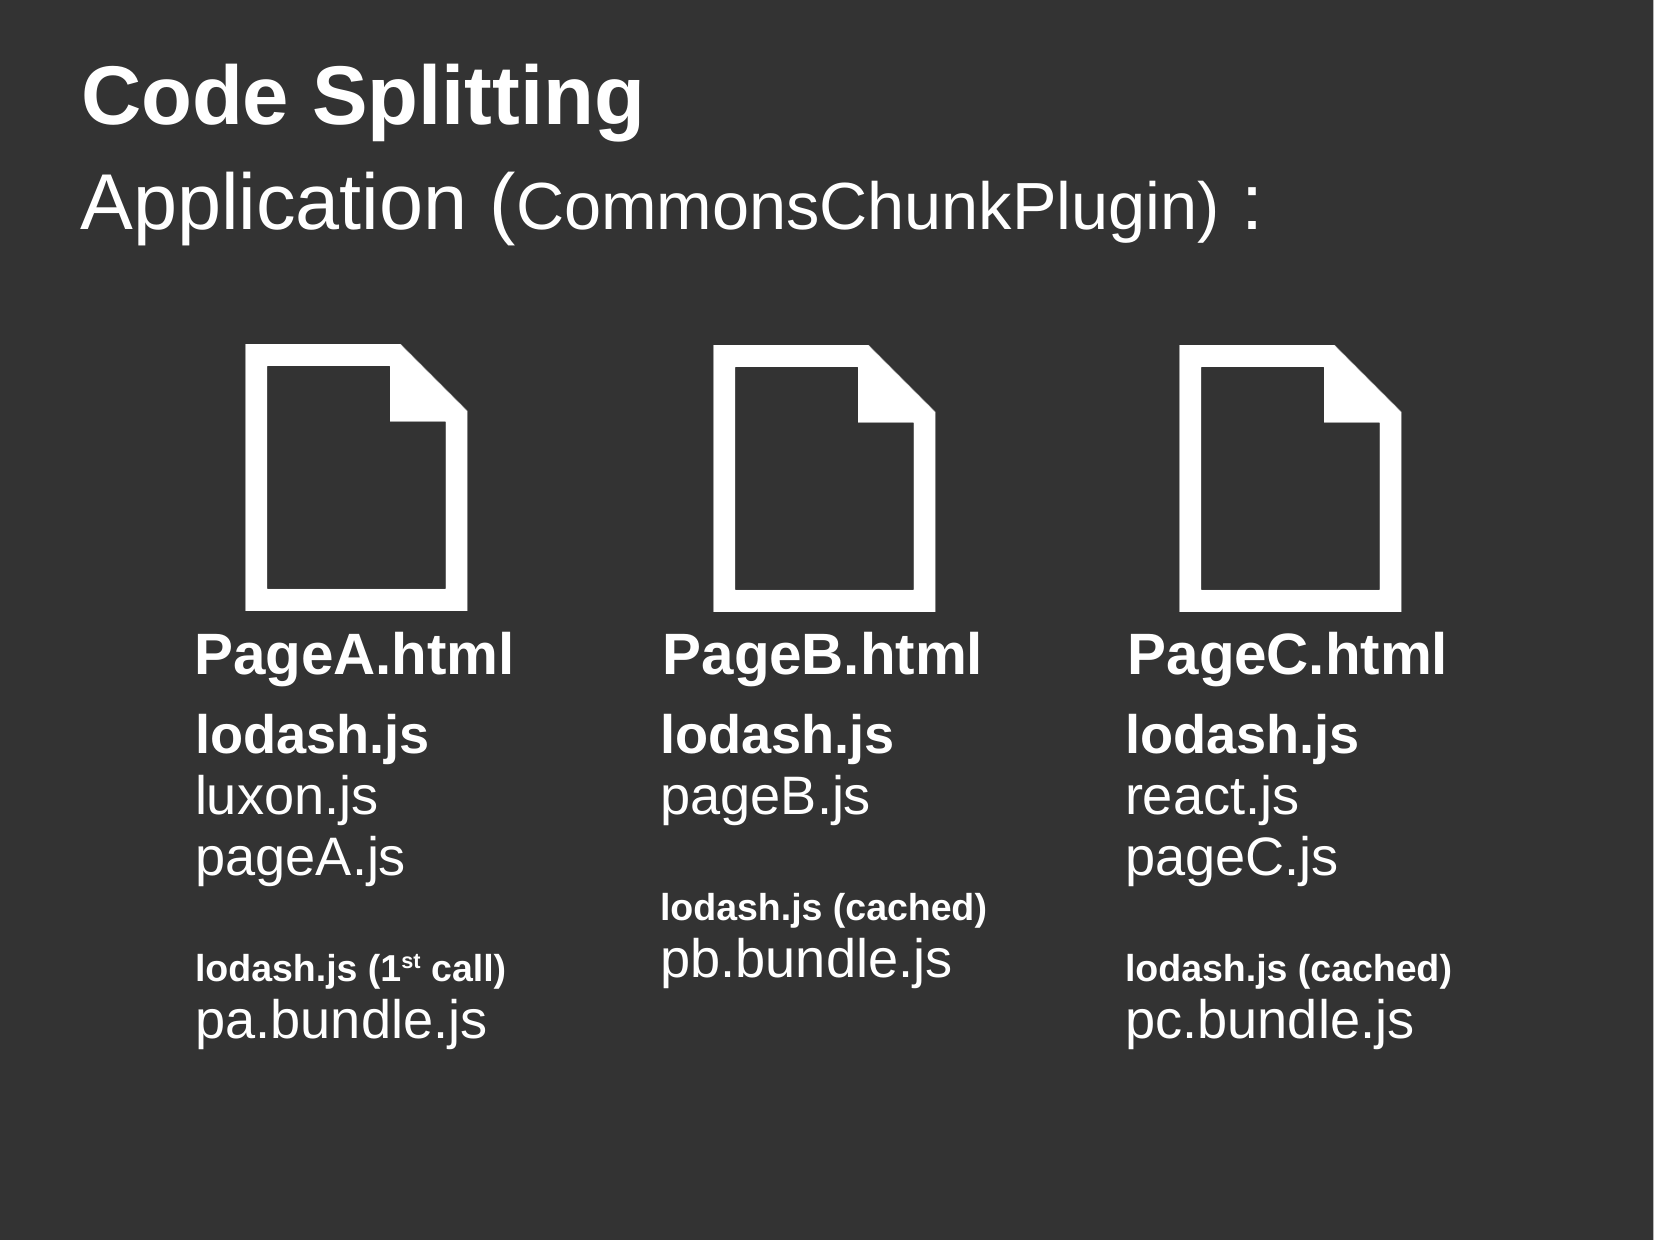

Code Splitting
# Application (CommonsChunkPlugin) :
PageA.html
PageB.html
PageC.html
lodash.js
luxon.js
pageA.js
lodash.js (1st call)
pa.bundle.js
lodash.js
pageB.js
lodash.js (cached)
pb.bundle.js
lodash.js
react.js
pageC.js
lodash.js (cached)
pc.bundle.js